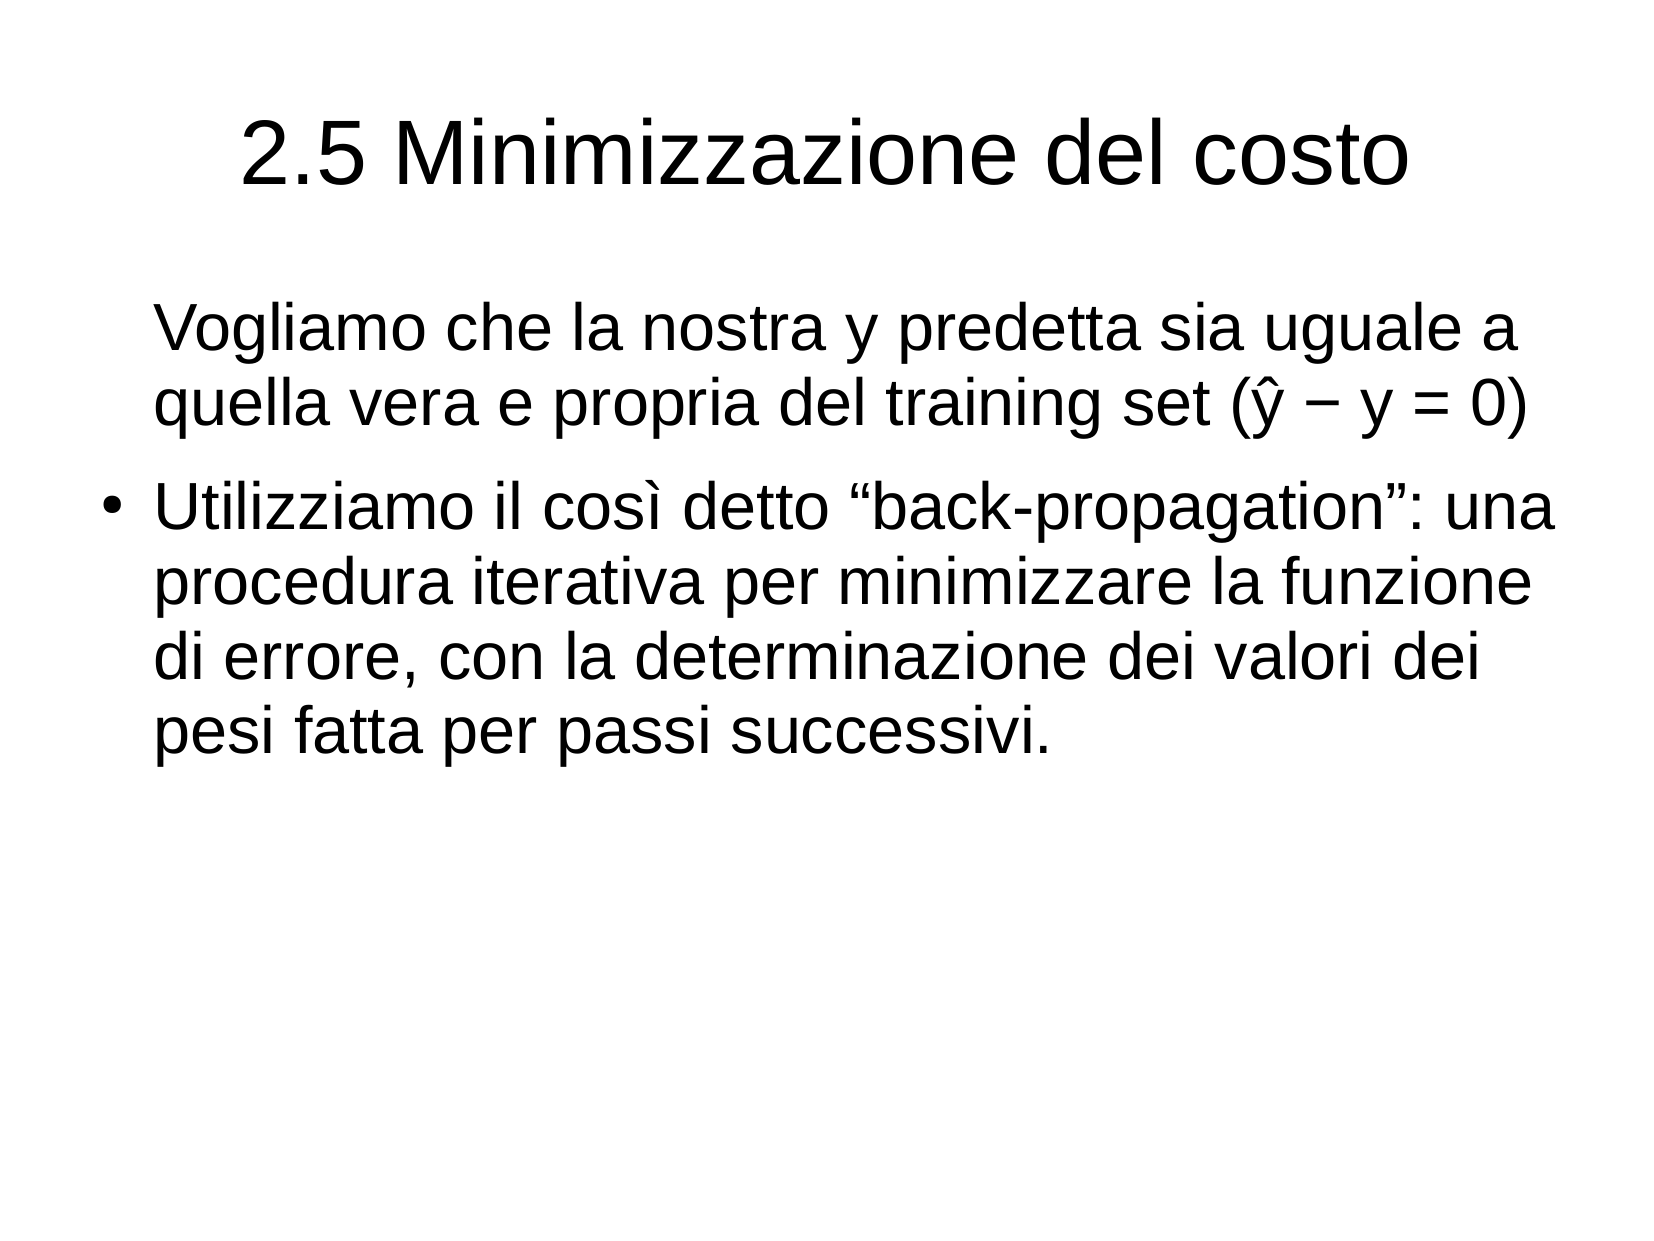

# 2.5 Minimizzazione del costo
Vogliamo che la nostra y predetta sia uguale a quella vera e propria del training set (ŷ − y = 0)
Utilizziamo il così detto “back-propagation”: una procedura iterativa per minimizzare la funzione di errore, con la determinazione dei valori dei pesi fatta per passi successivi.